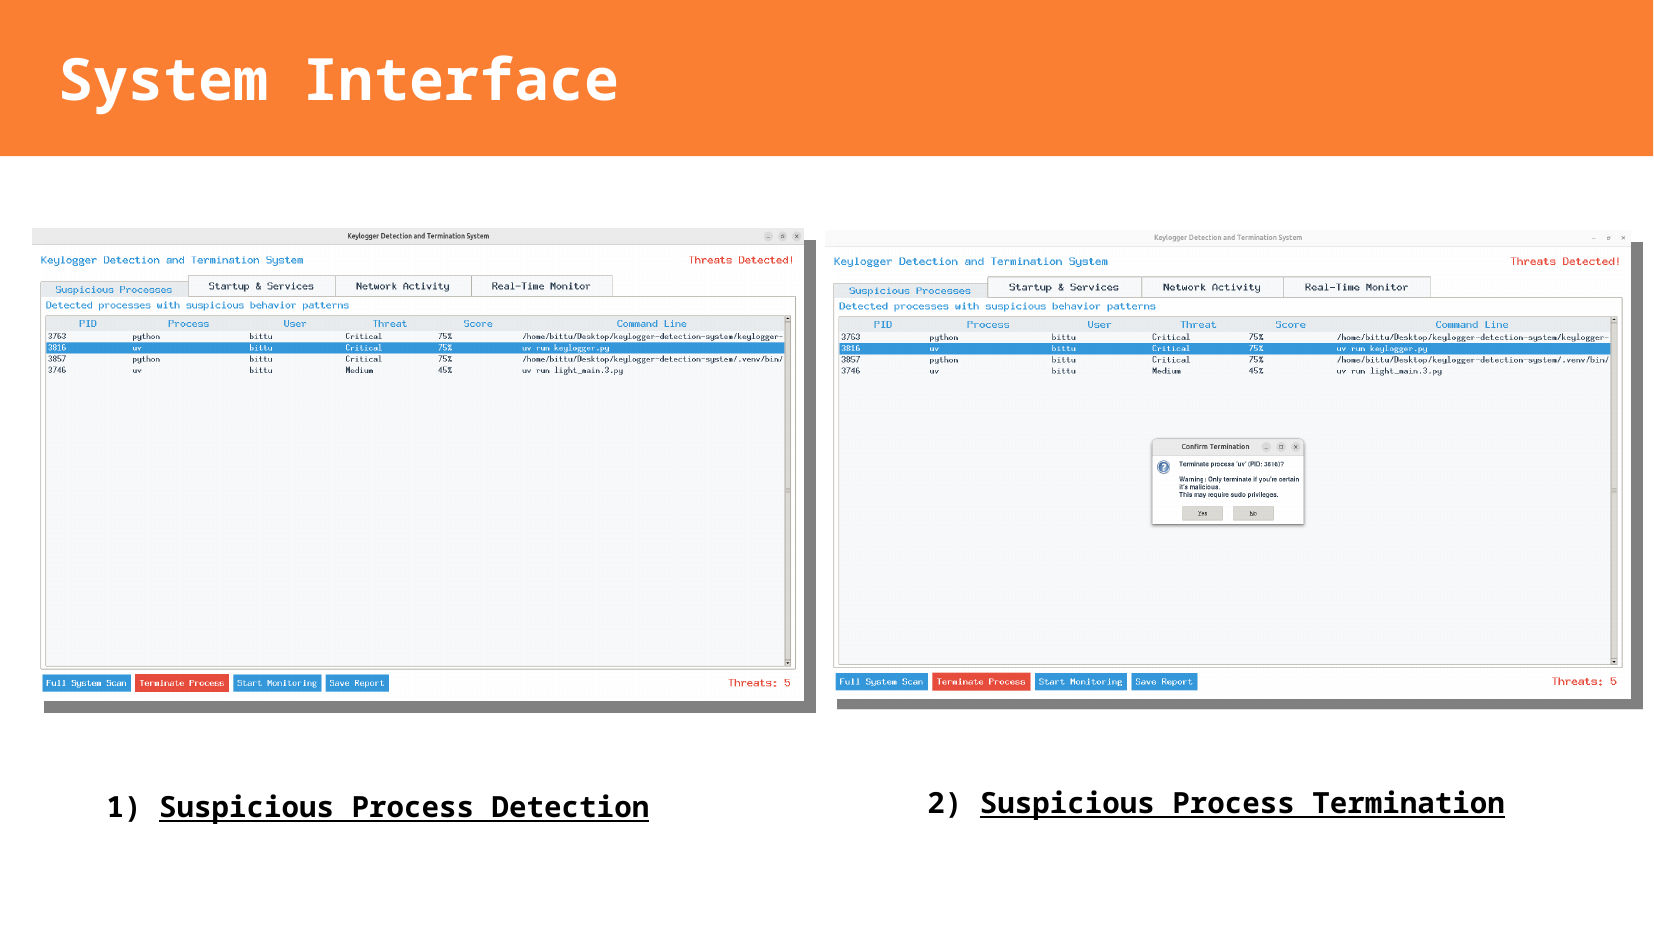

# System Interface
2) Suspicious Process Termination
1) Suspicious Process Detection